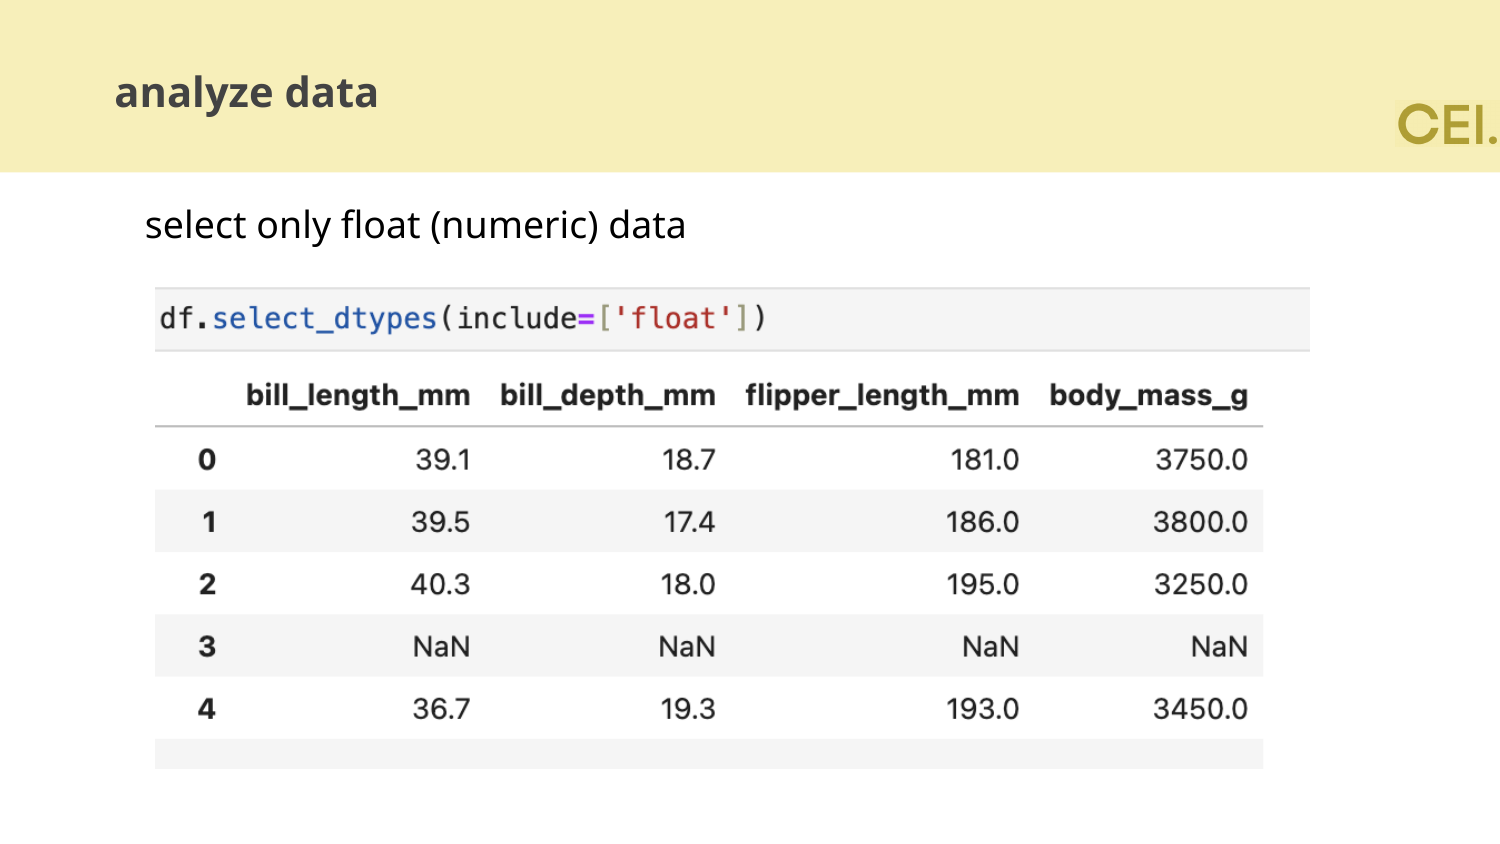

analyze data
python if else statements
select only float (numeric) data